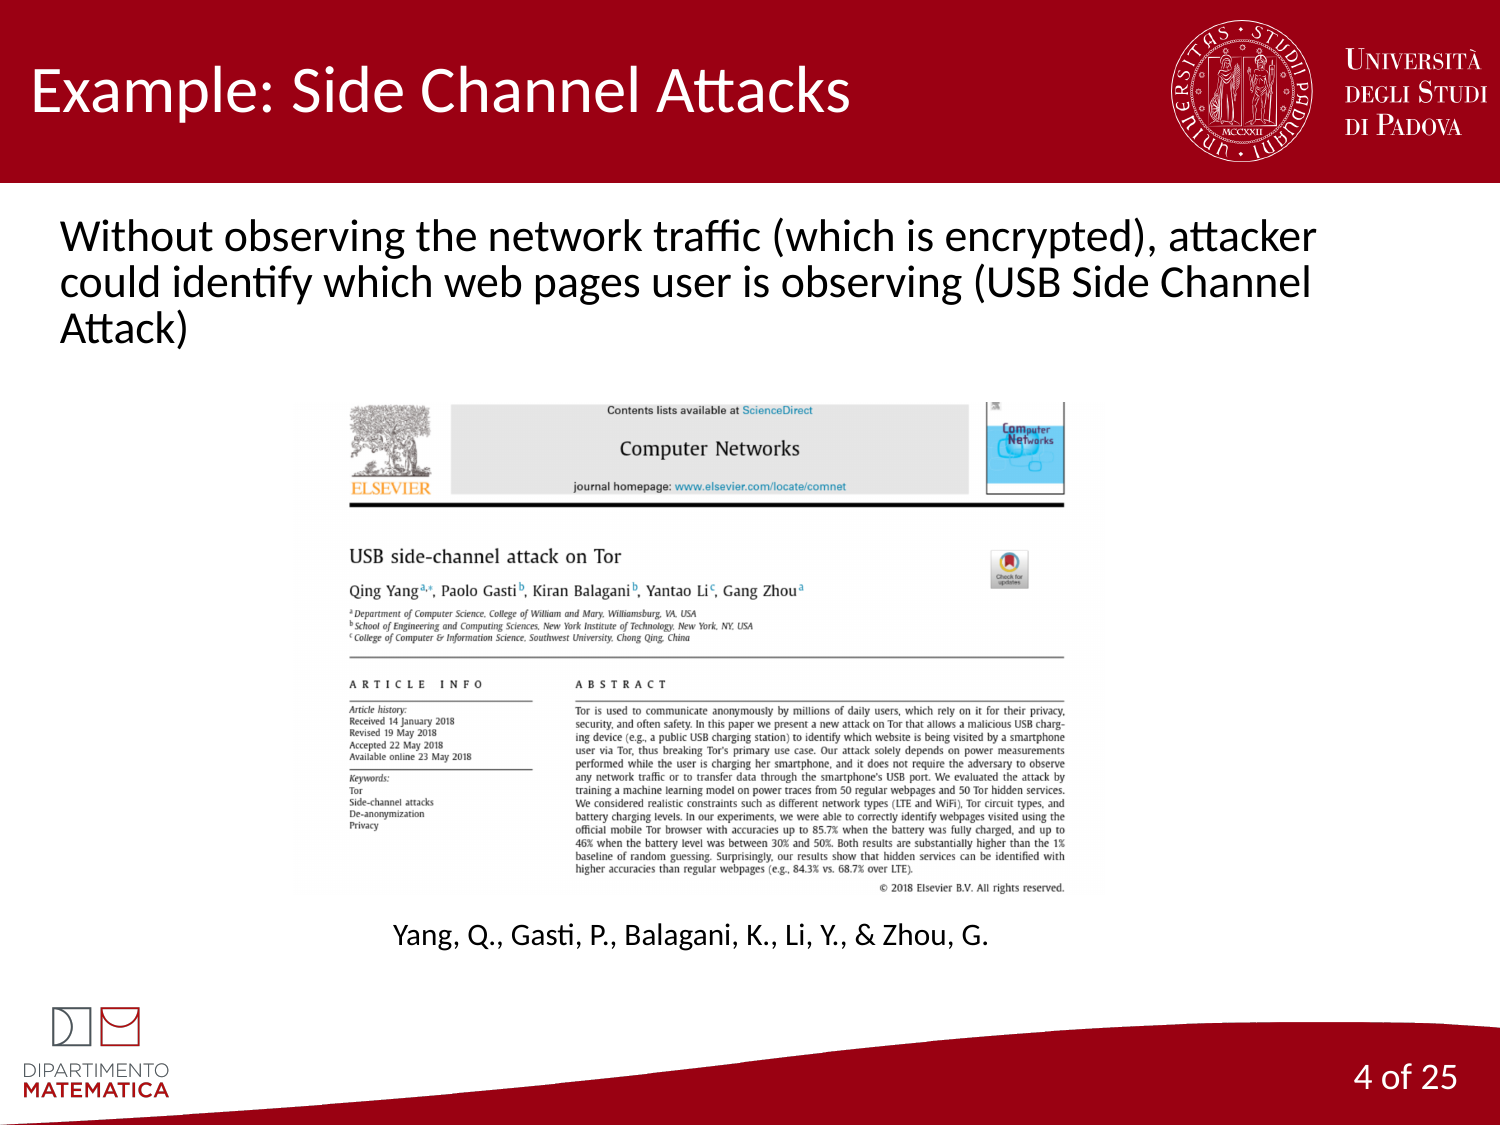

# Example: Side Channel Attacks
Without observing the network traffic (which is encrypted), attacker could identify which web pages user is observing (USB Side Channel Attack)
Yang, Q., Gasti, P., Balagani, K., Li, Y., & Zhou, G.
 of 25